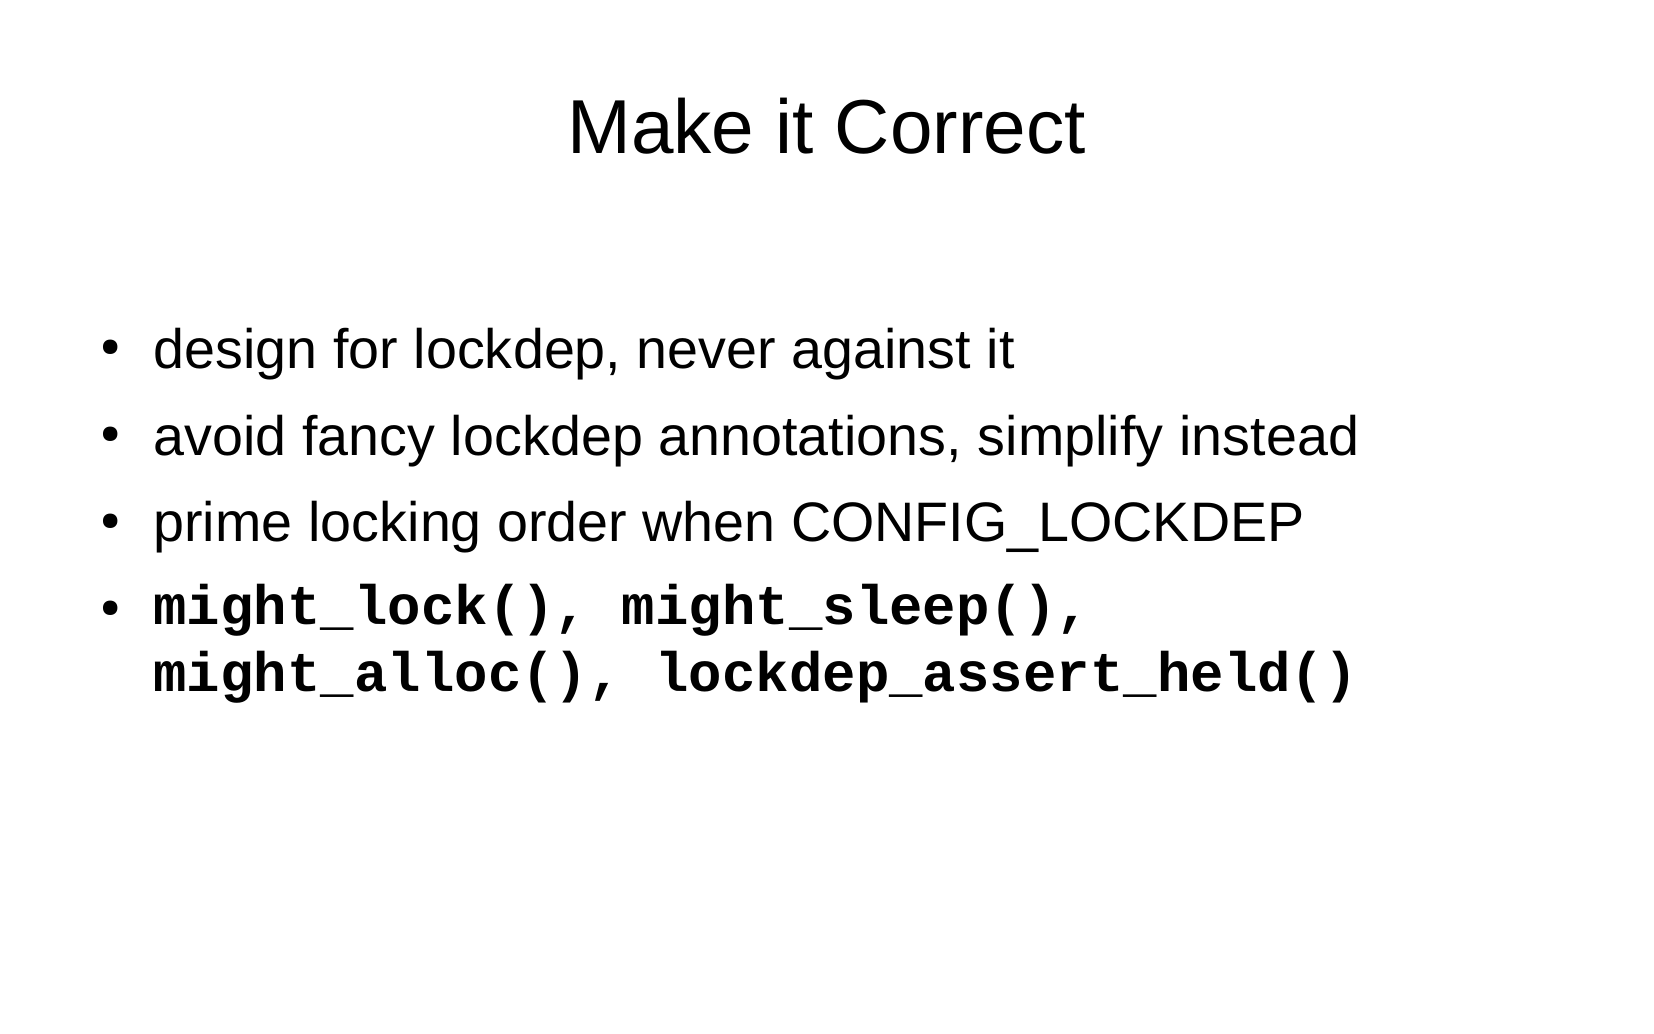

# Make it Correct
design for lockdep, never against it
avoid fancy lockdep annotations, simplify instead
prime locking order when CONFIG_LOCKDEP
might_lock(), might_sleep(), might_alloc(), lockdep_assert_held()